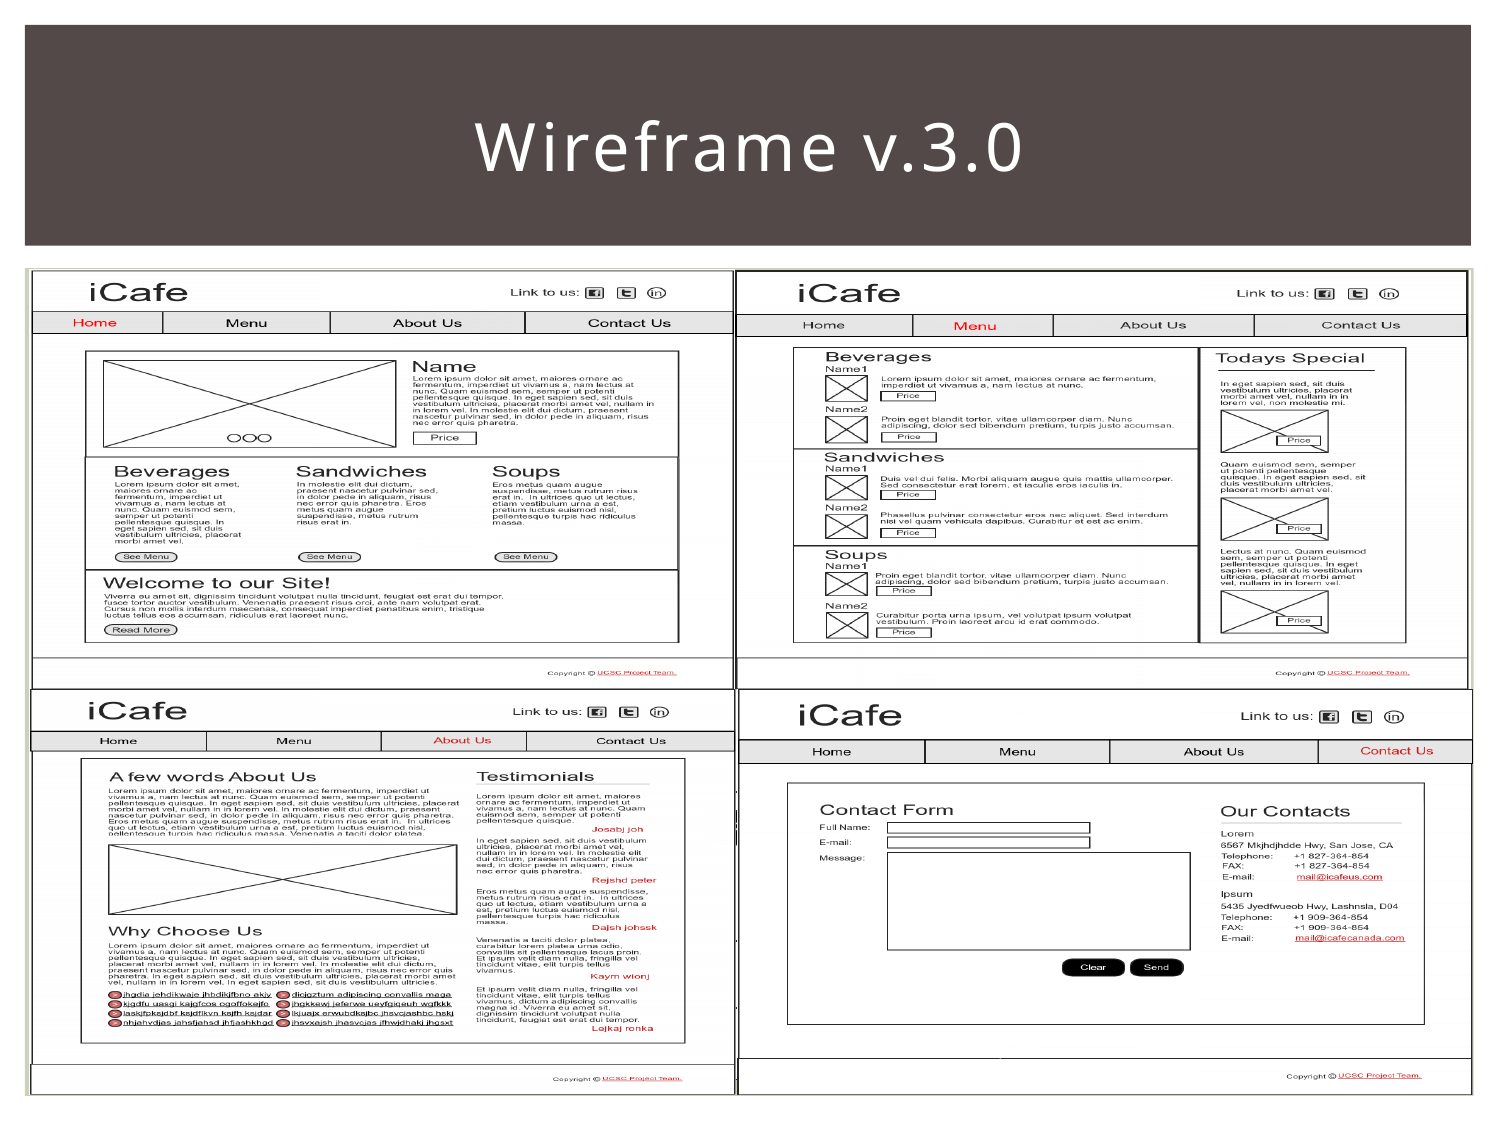

# Wireframe v.3.0
Made changes to the wireframes again